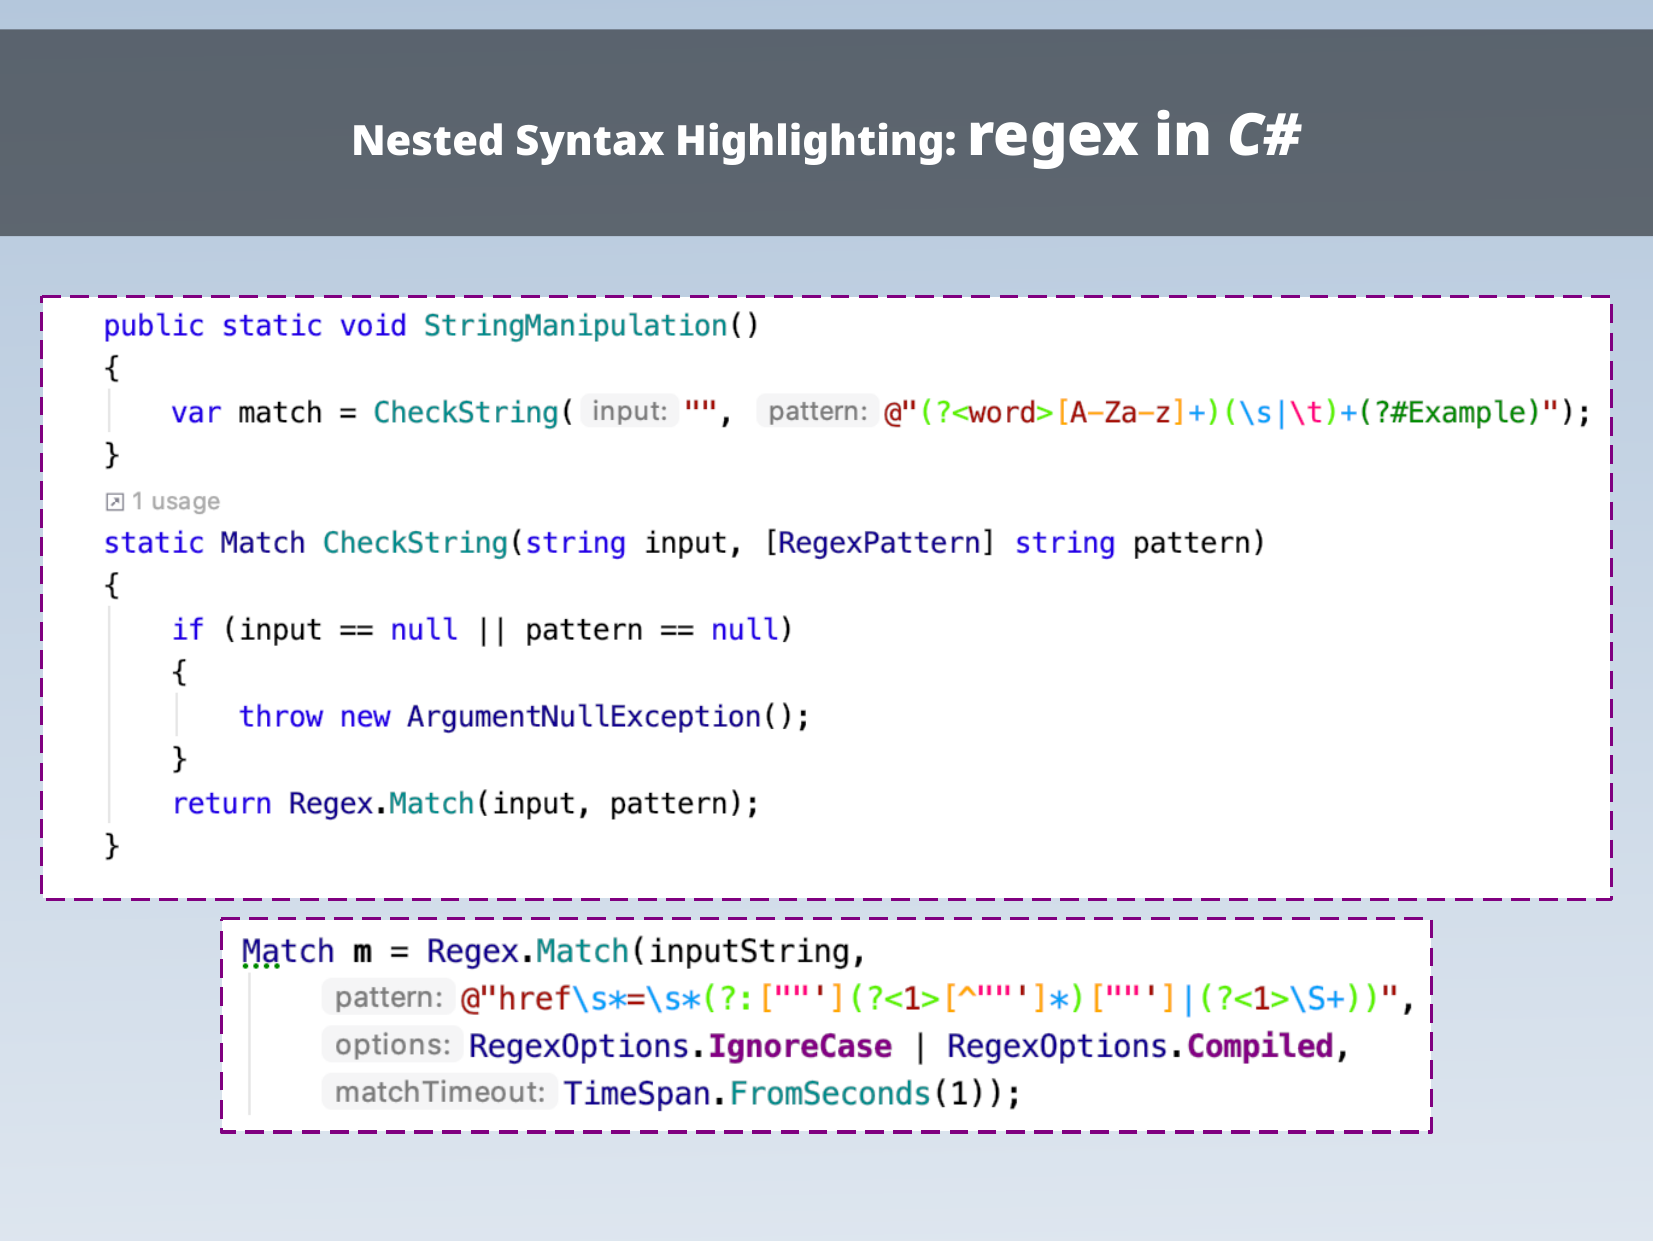

# Nested Syntax Highlighting: regex in C#